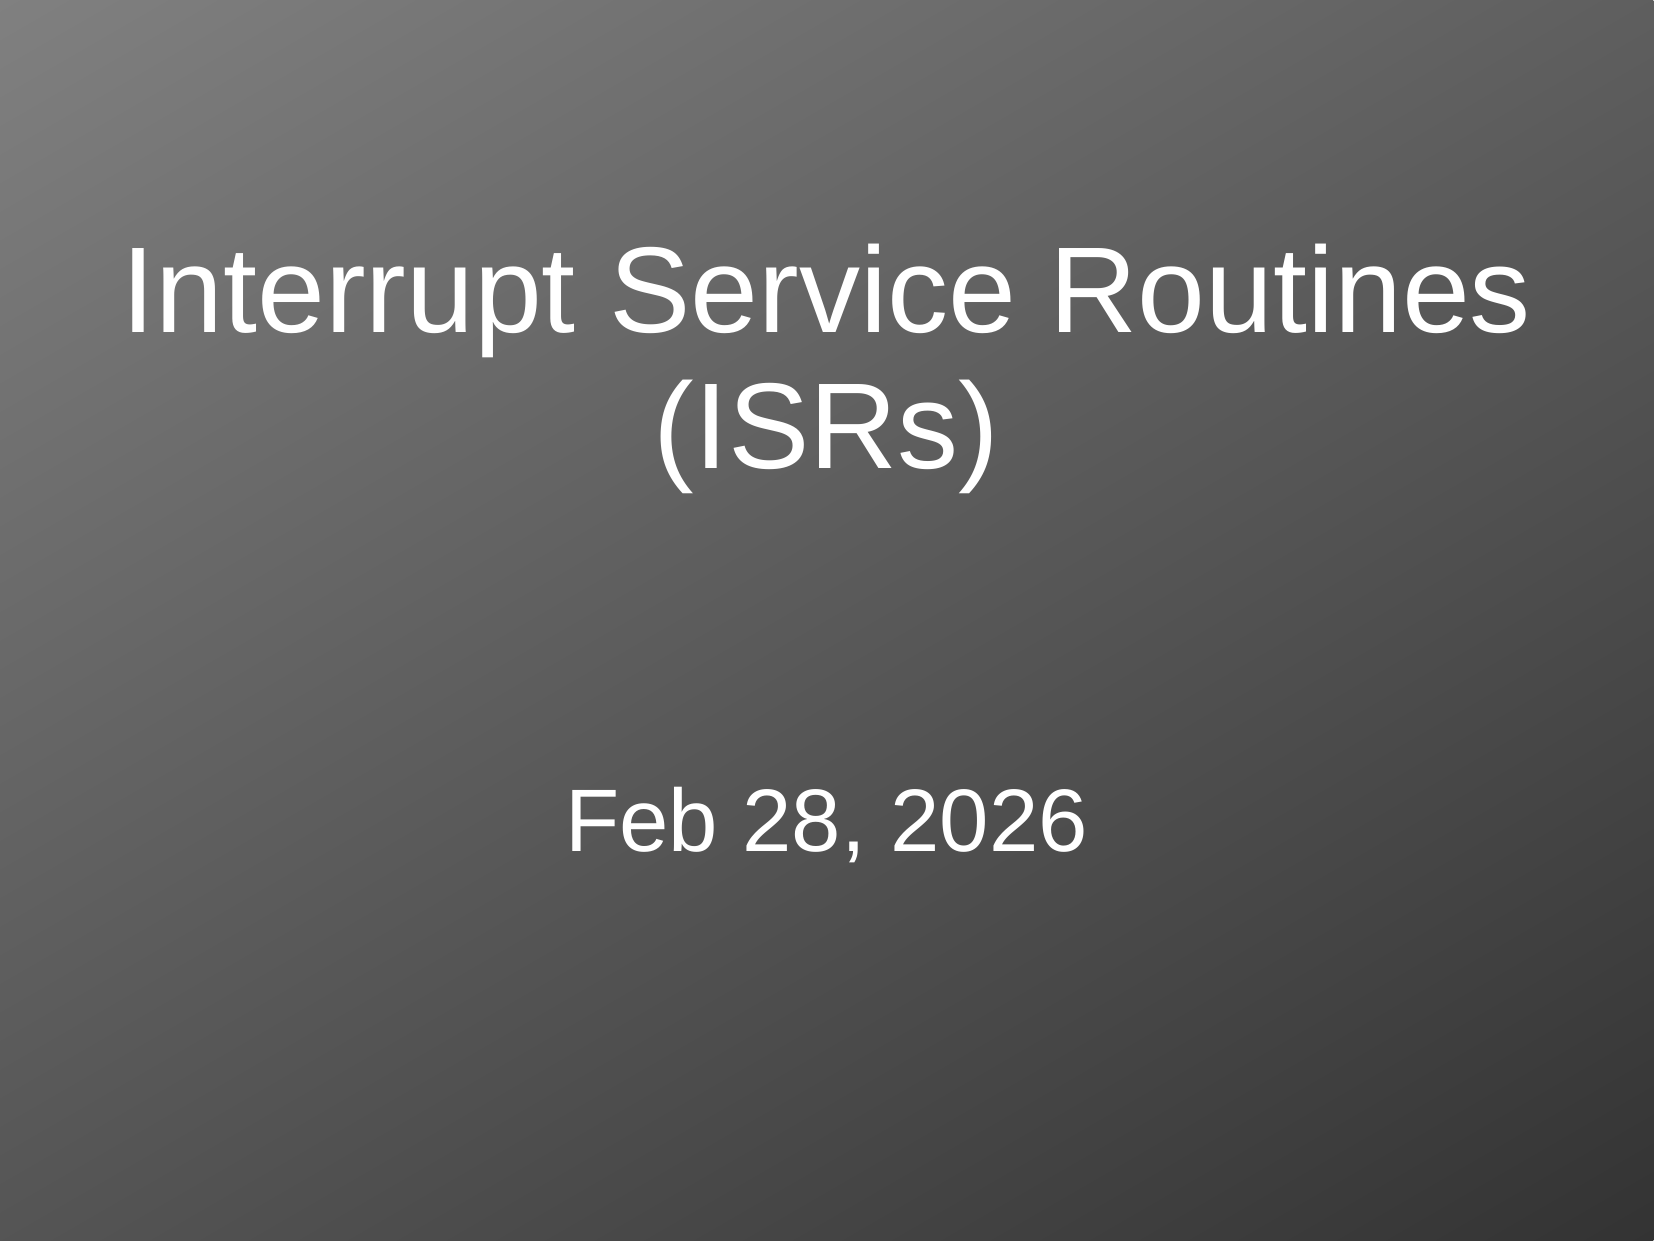

# Interrupt Service Routines (ISRs)
Feb 28, 2026